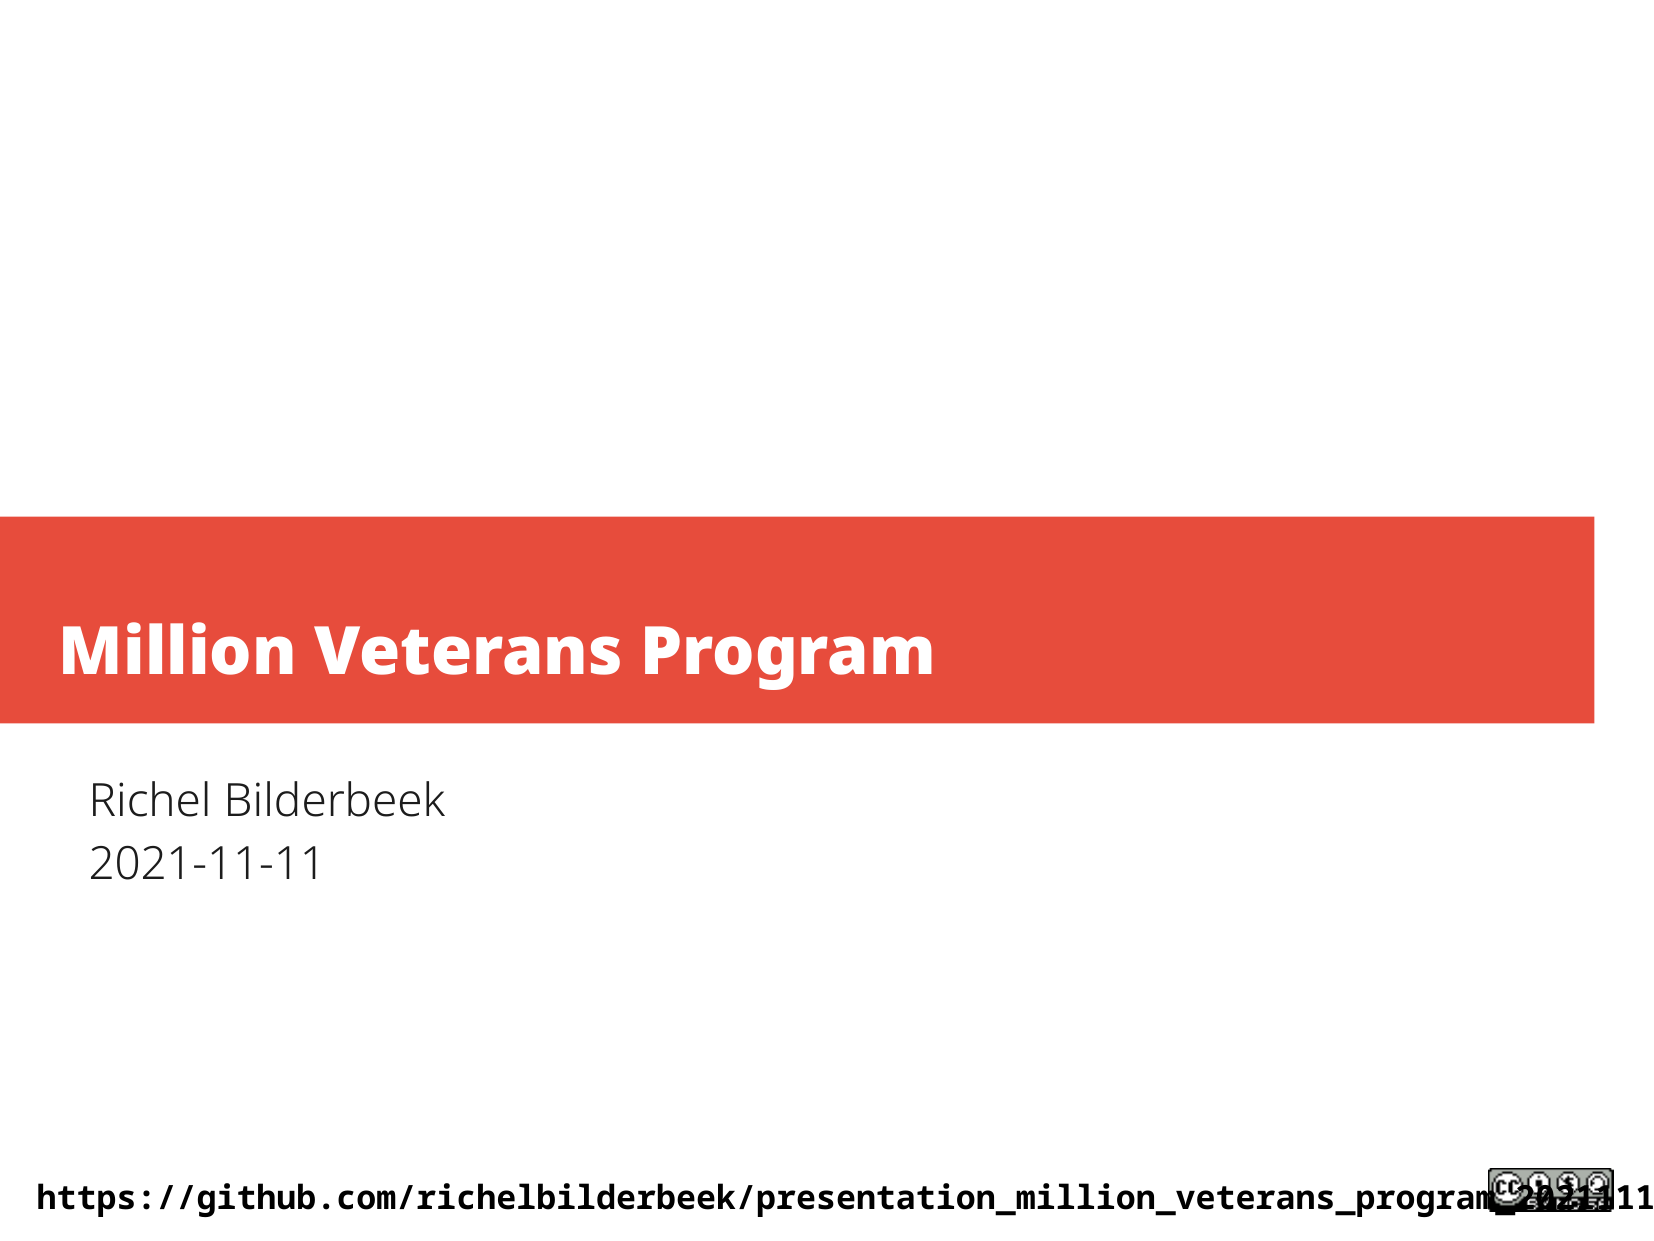

# Million Veterans Program
Richel Bilderbeek
2021-11-11
https://github.com/richelbilderbeek/presentation_million_veterans_program_20211111